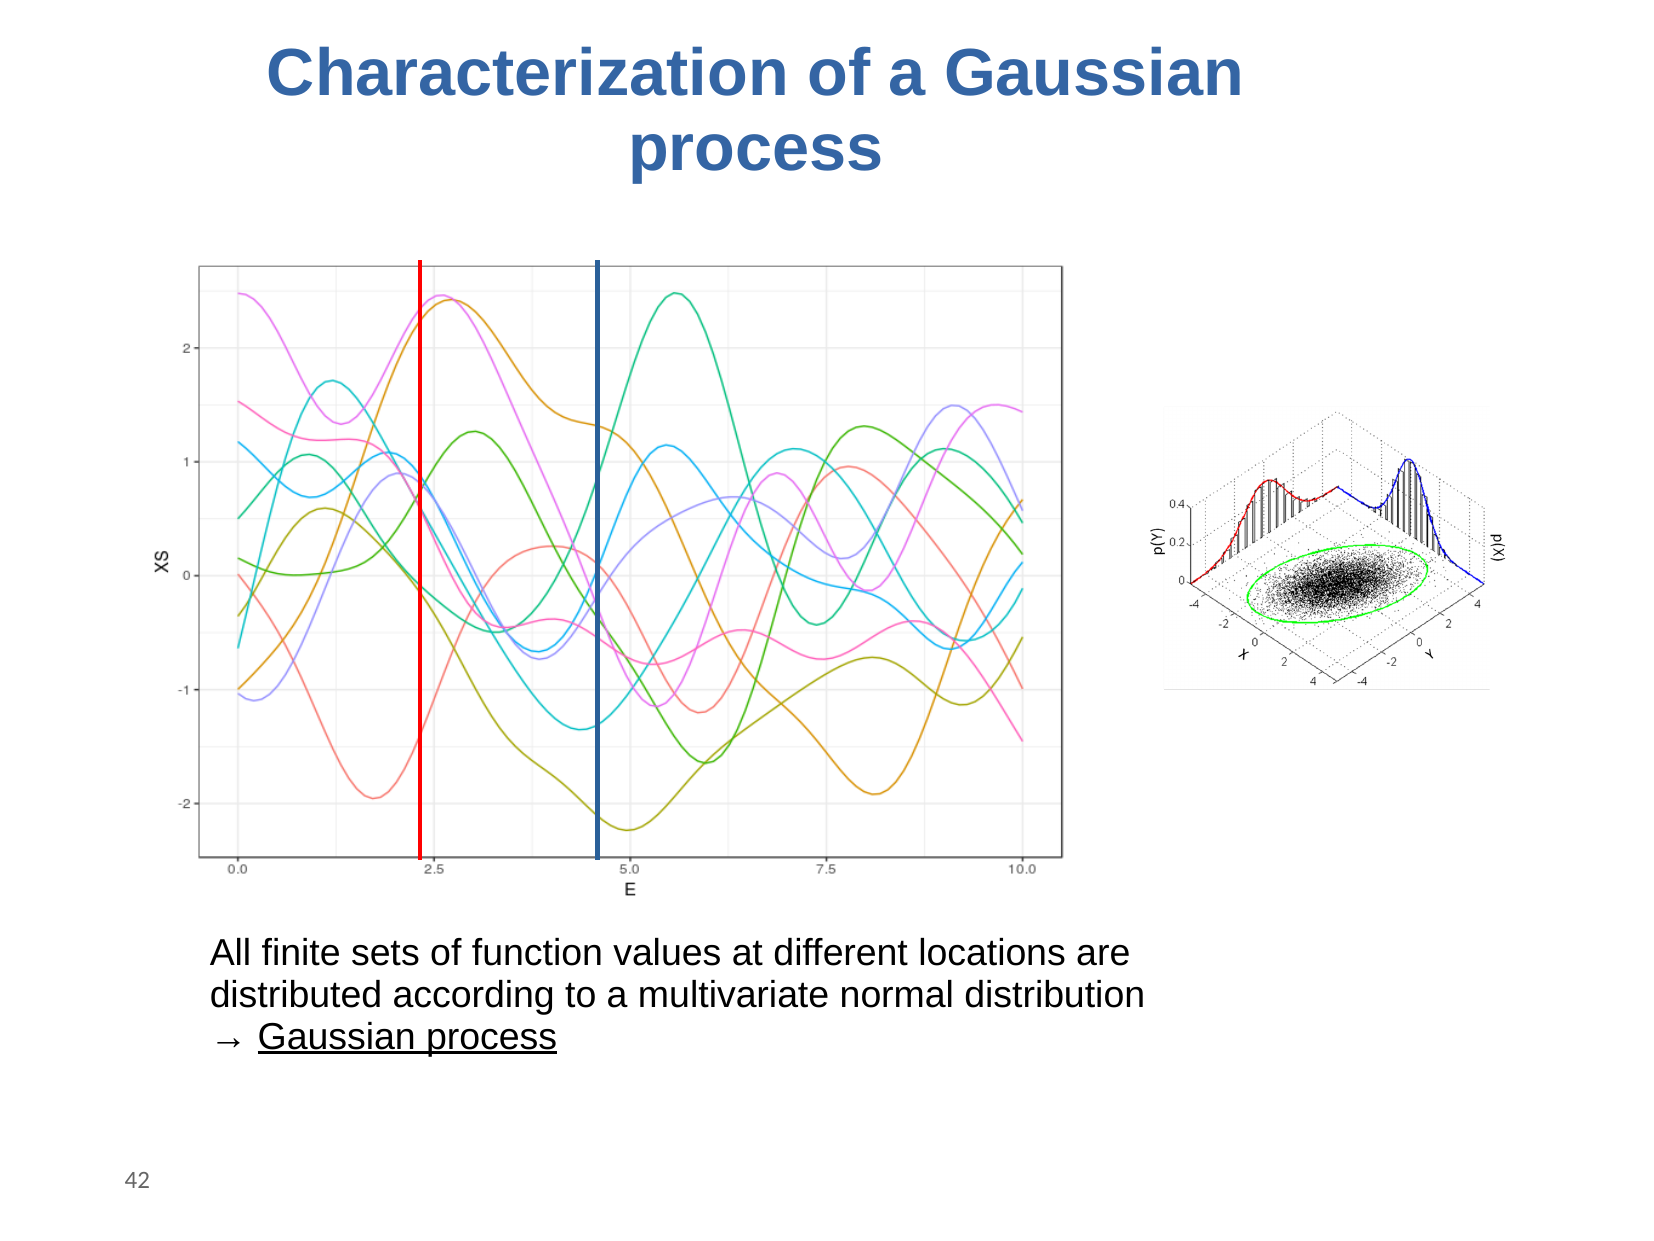

# Characterization of a Gaussian process
All finite sets of function values at different locations are distributed according to a multivariate normal distribution
→ Gaussian process
42